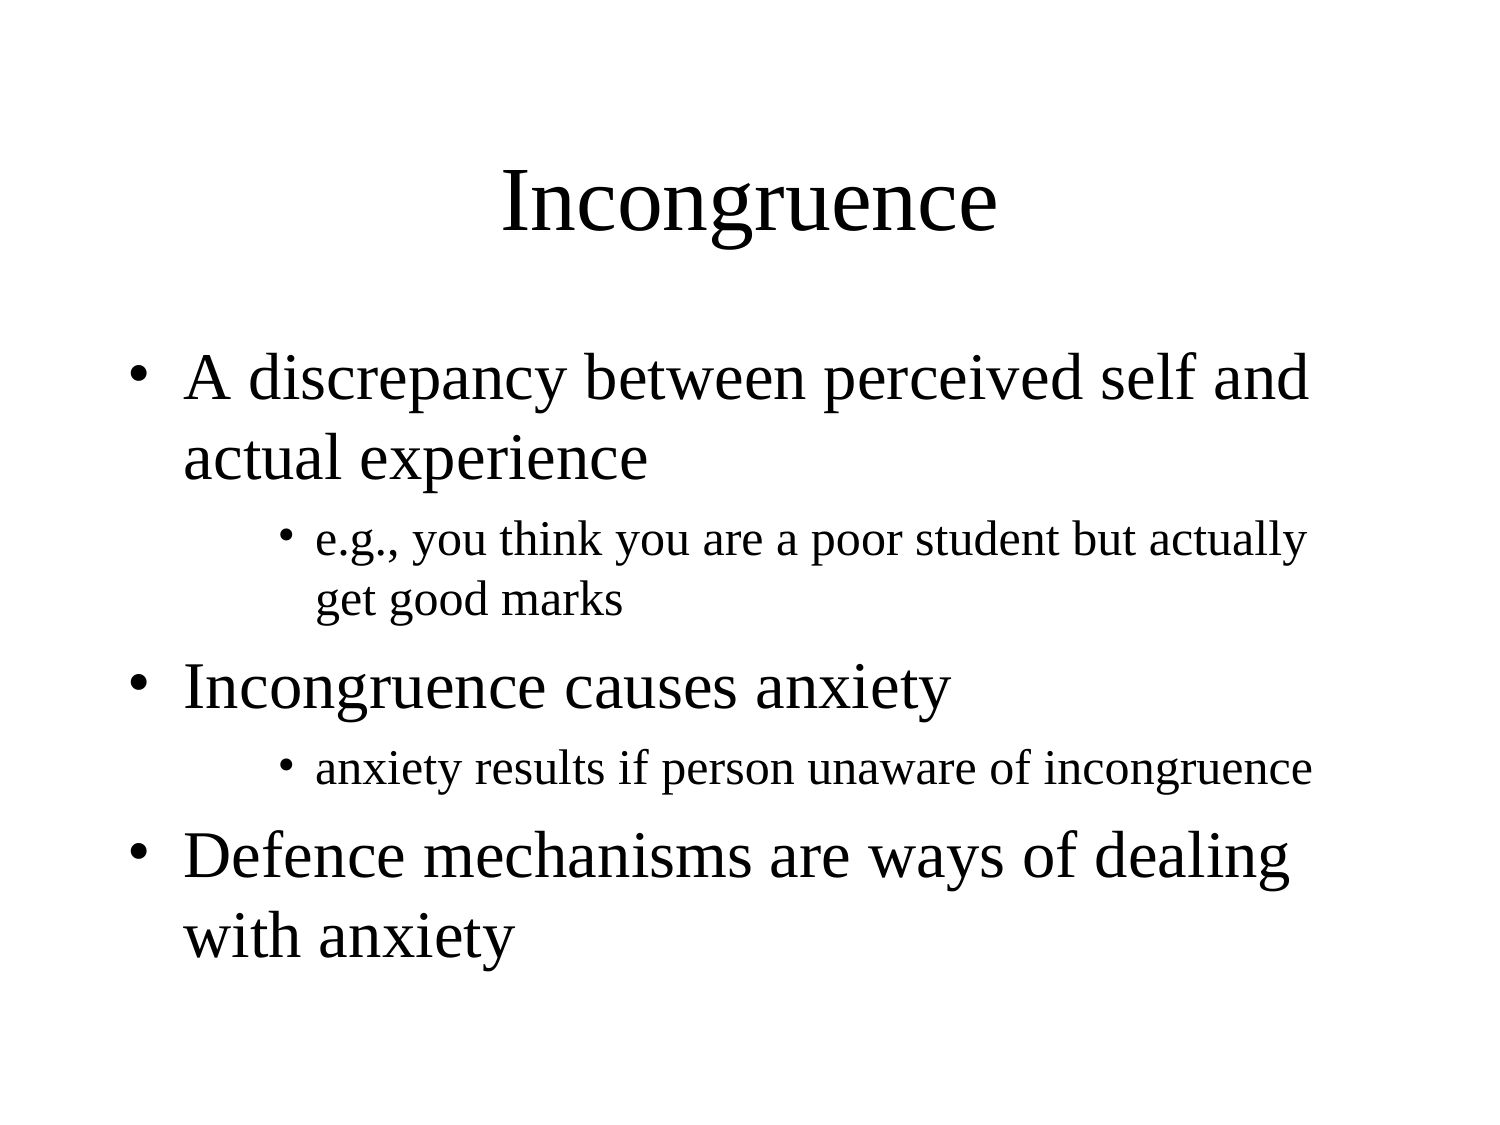

# Incongruence
A discrepancy between perceived self and actual experience
e.g., you think you are a poor student but actually get good marks
Incongruence causes anxiety
anxiety results if person unaware of incongruence
Defence mechanisms are ways of dealing with anxiety